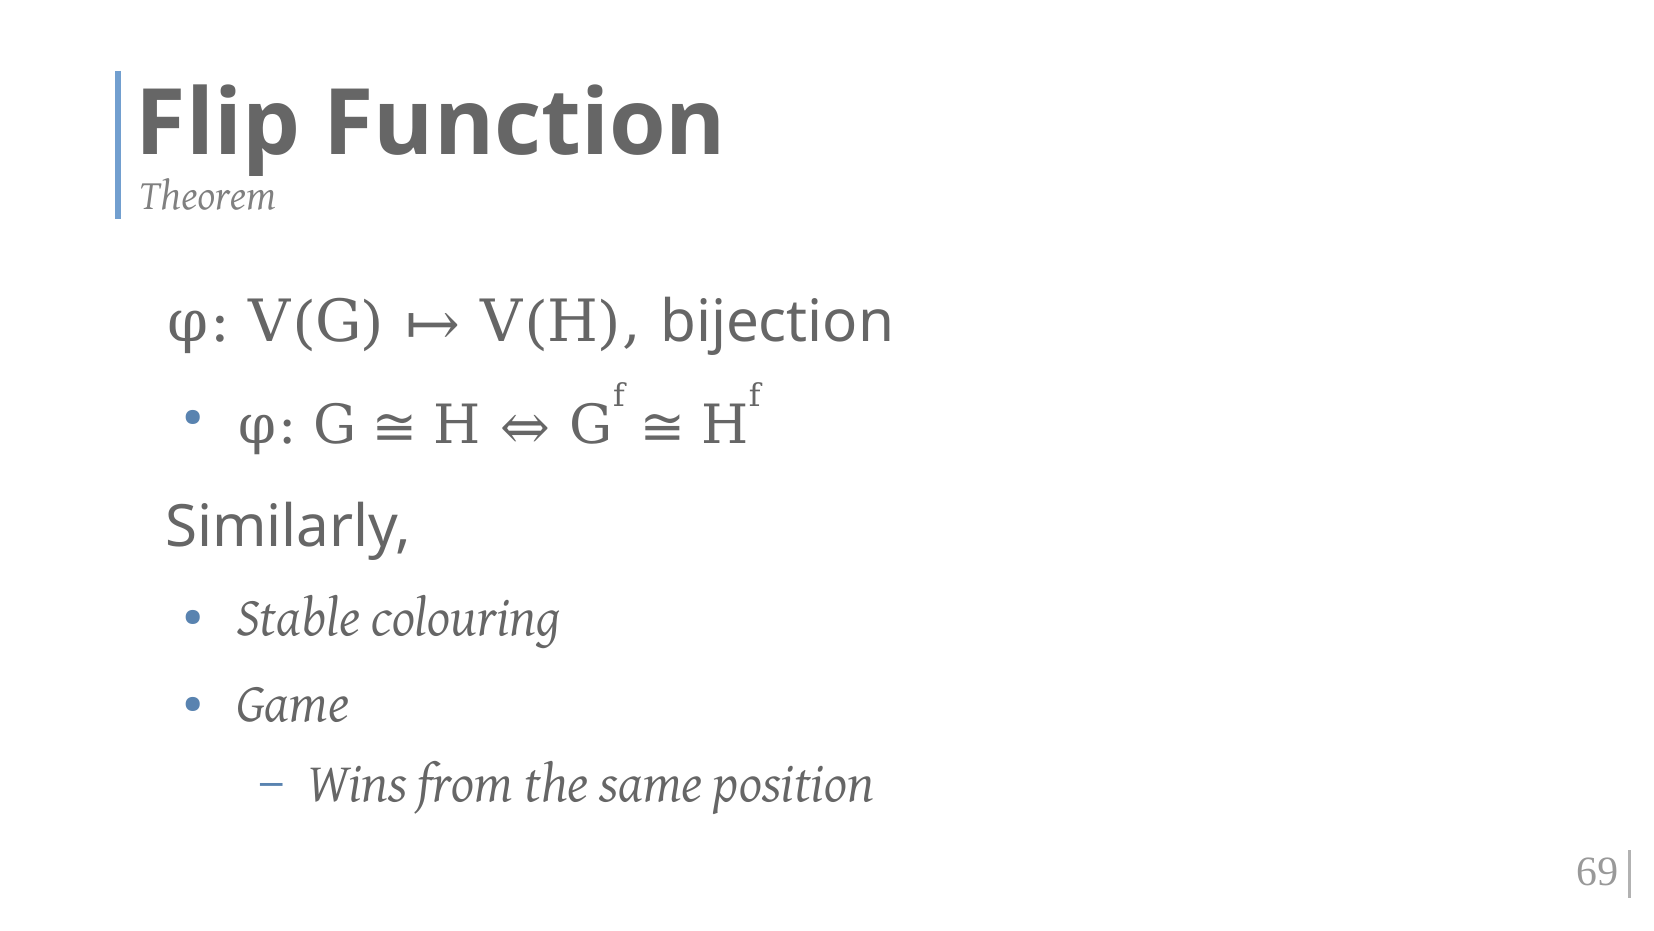

# Flip Function
Theorem
φ: V(G) ↦ V(H), bijection
φ: G ≅ H ⇔ Gf ≅ Hf
Similarly,
Stable colouring
Game
Wins from the same position
69